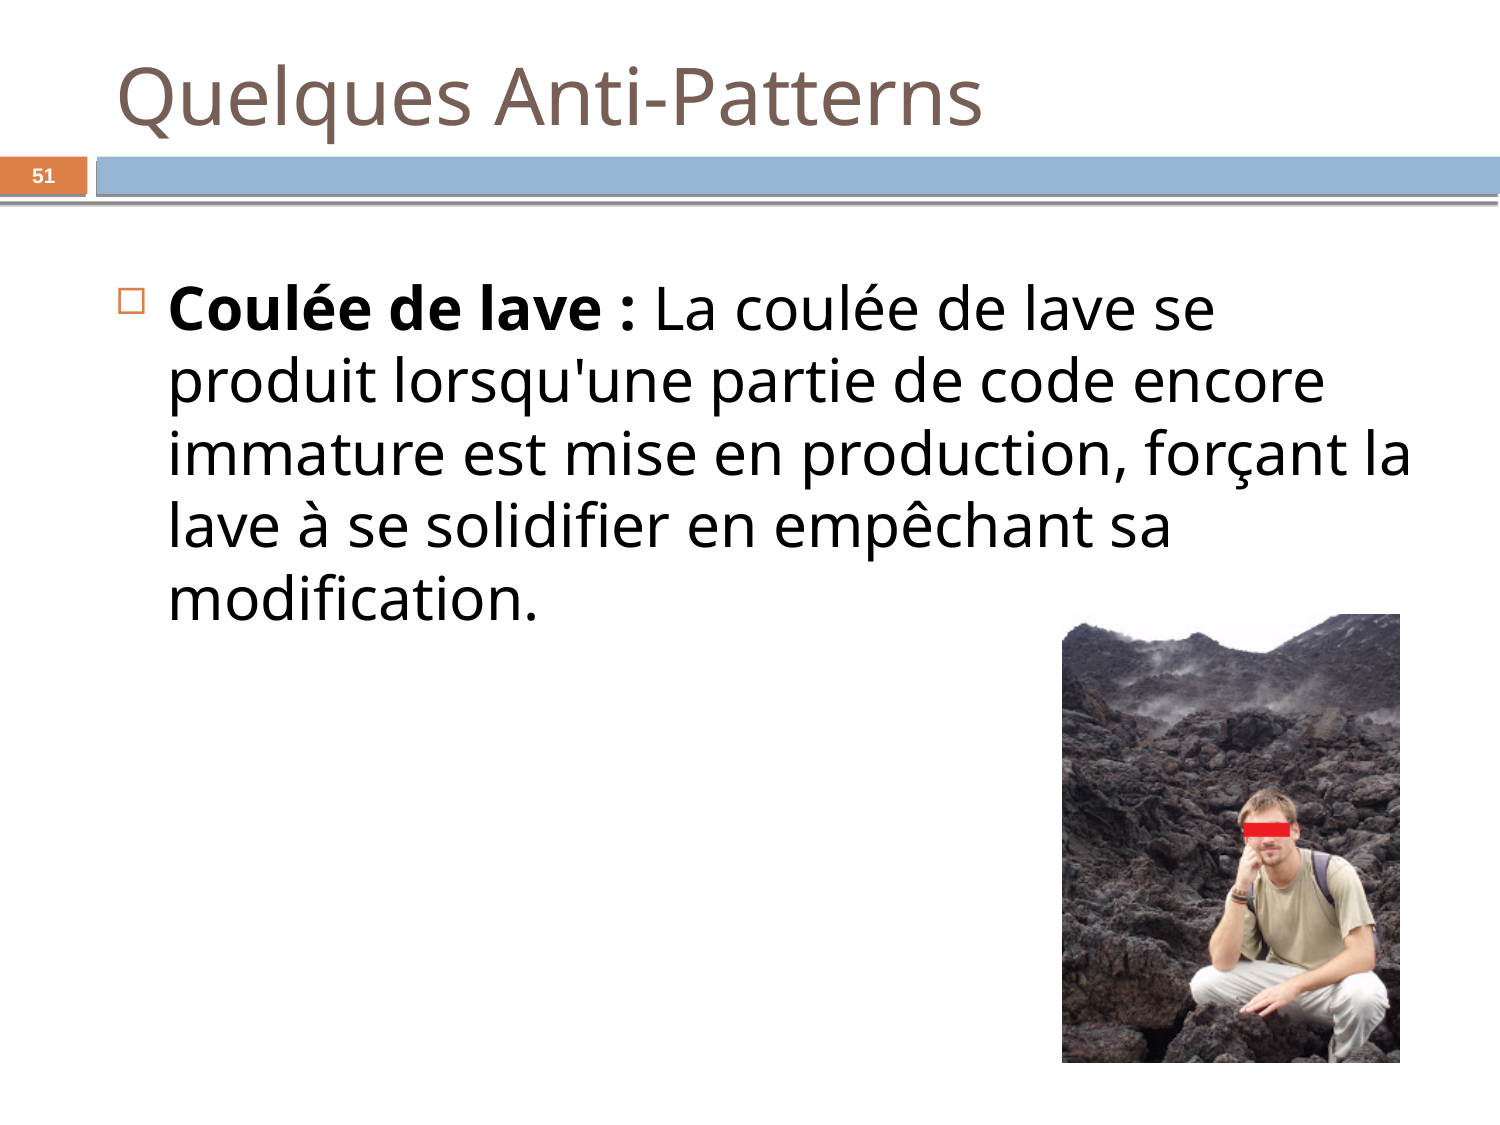

# Quelques Anti-Patterns
Coulée de lave : La coulée de lave se produit lorsqu'une partie de code encore immature est mise en production, forçant la lave à se solidifier en empêchant sa modification.